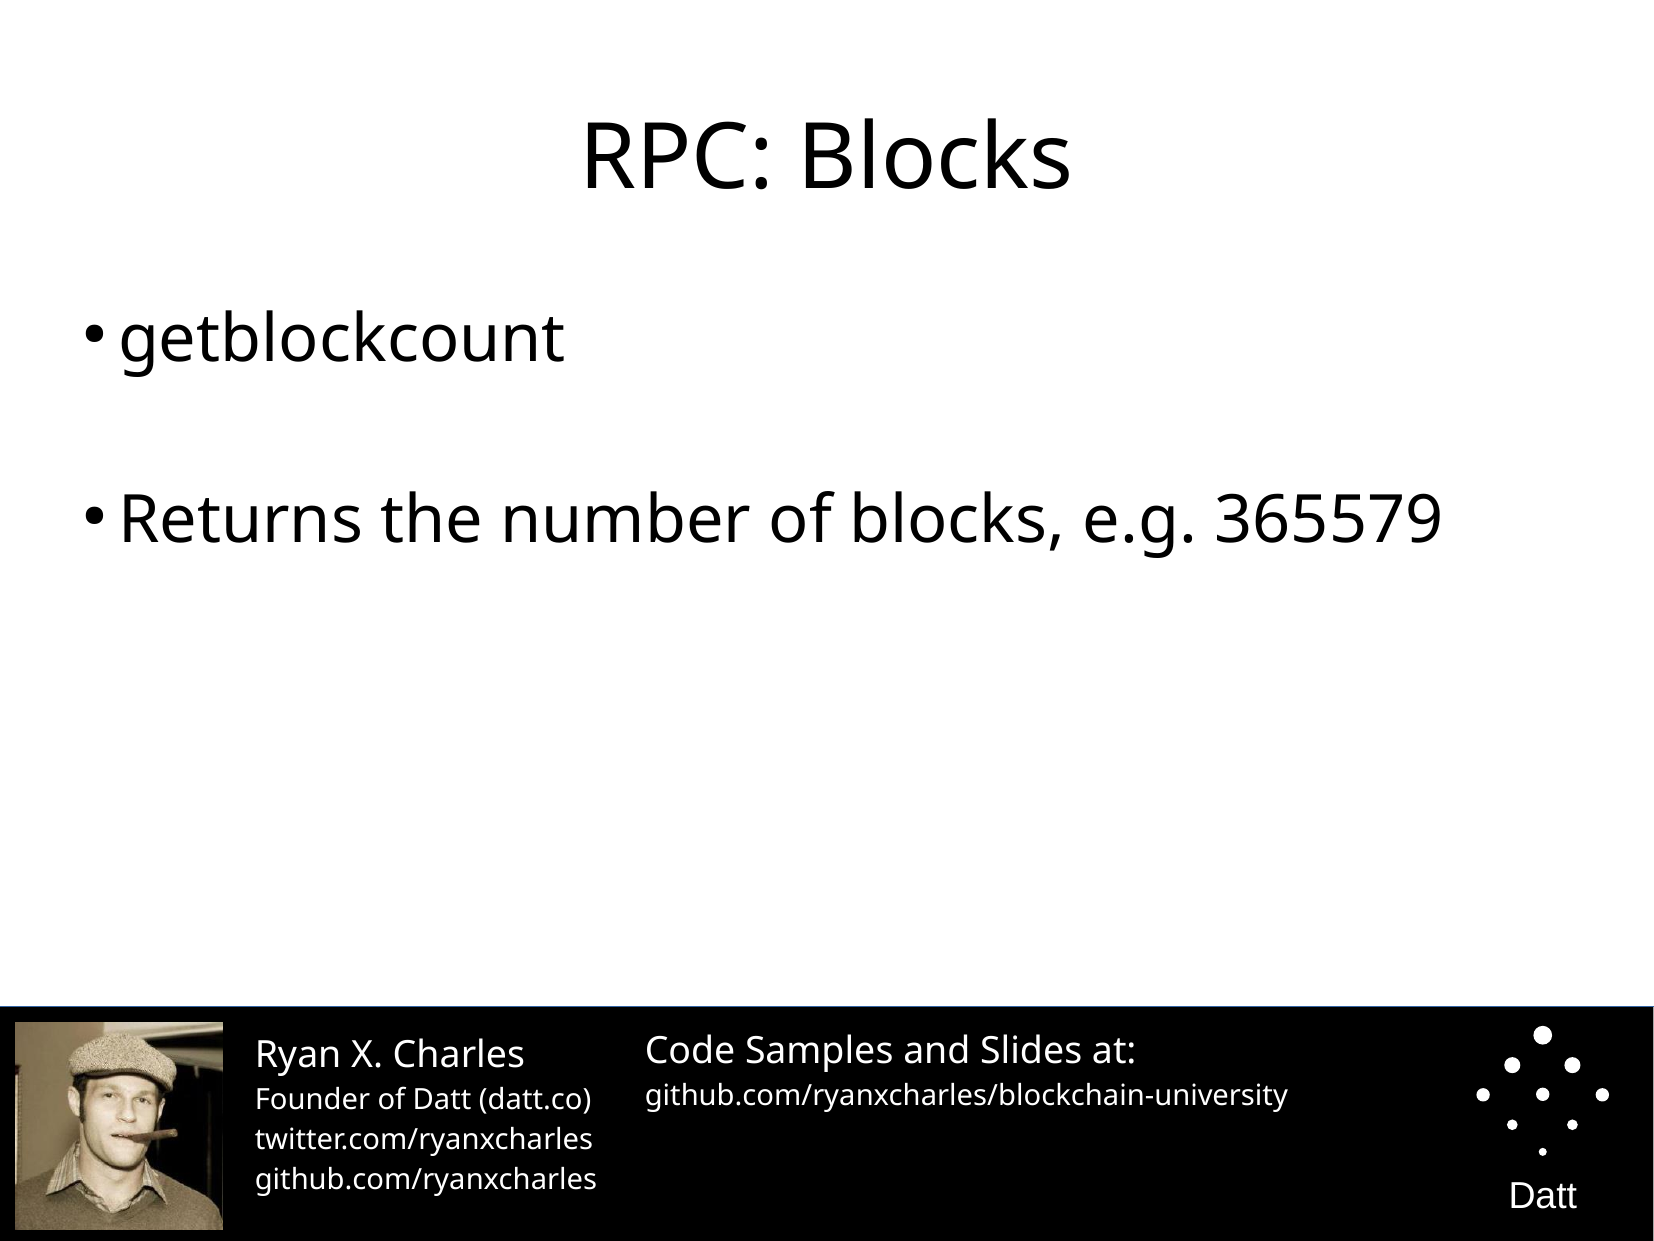

# RPC: Blocks
getblockcount
Returns the number of blocks, e.g. 365579
Code Samples and Slides at:
github.com/ryanxcharles/blockchain-university
Ryan X. Charles
Founder of Datt (datt.co)
twitter.com/ryanxcharles
github.com/ryanxcharles
Datt